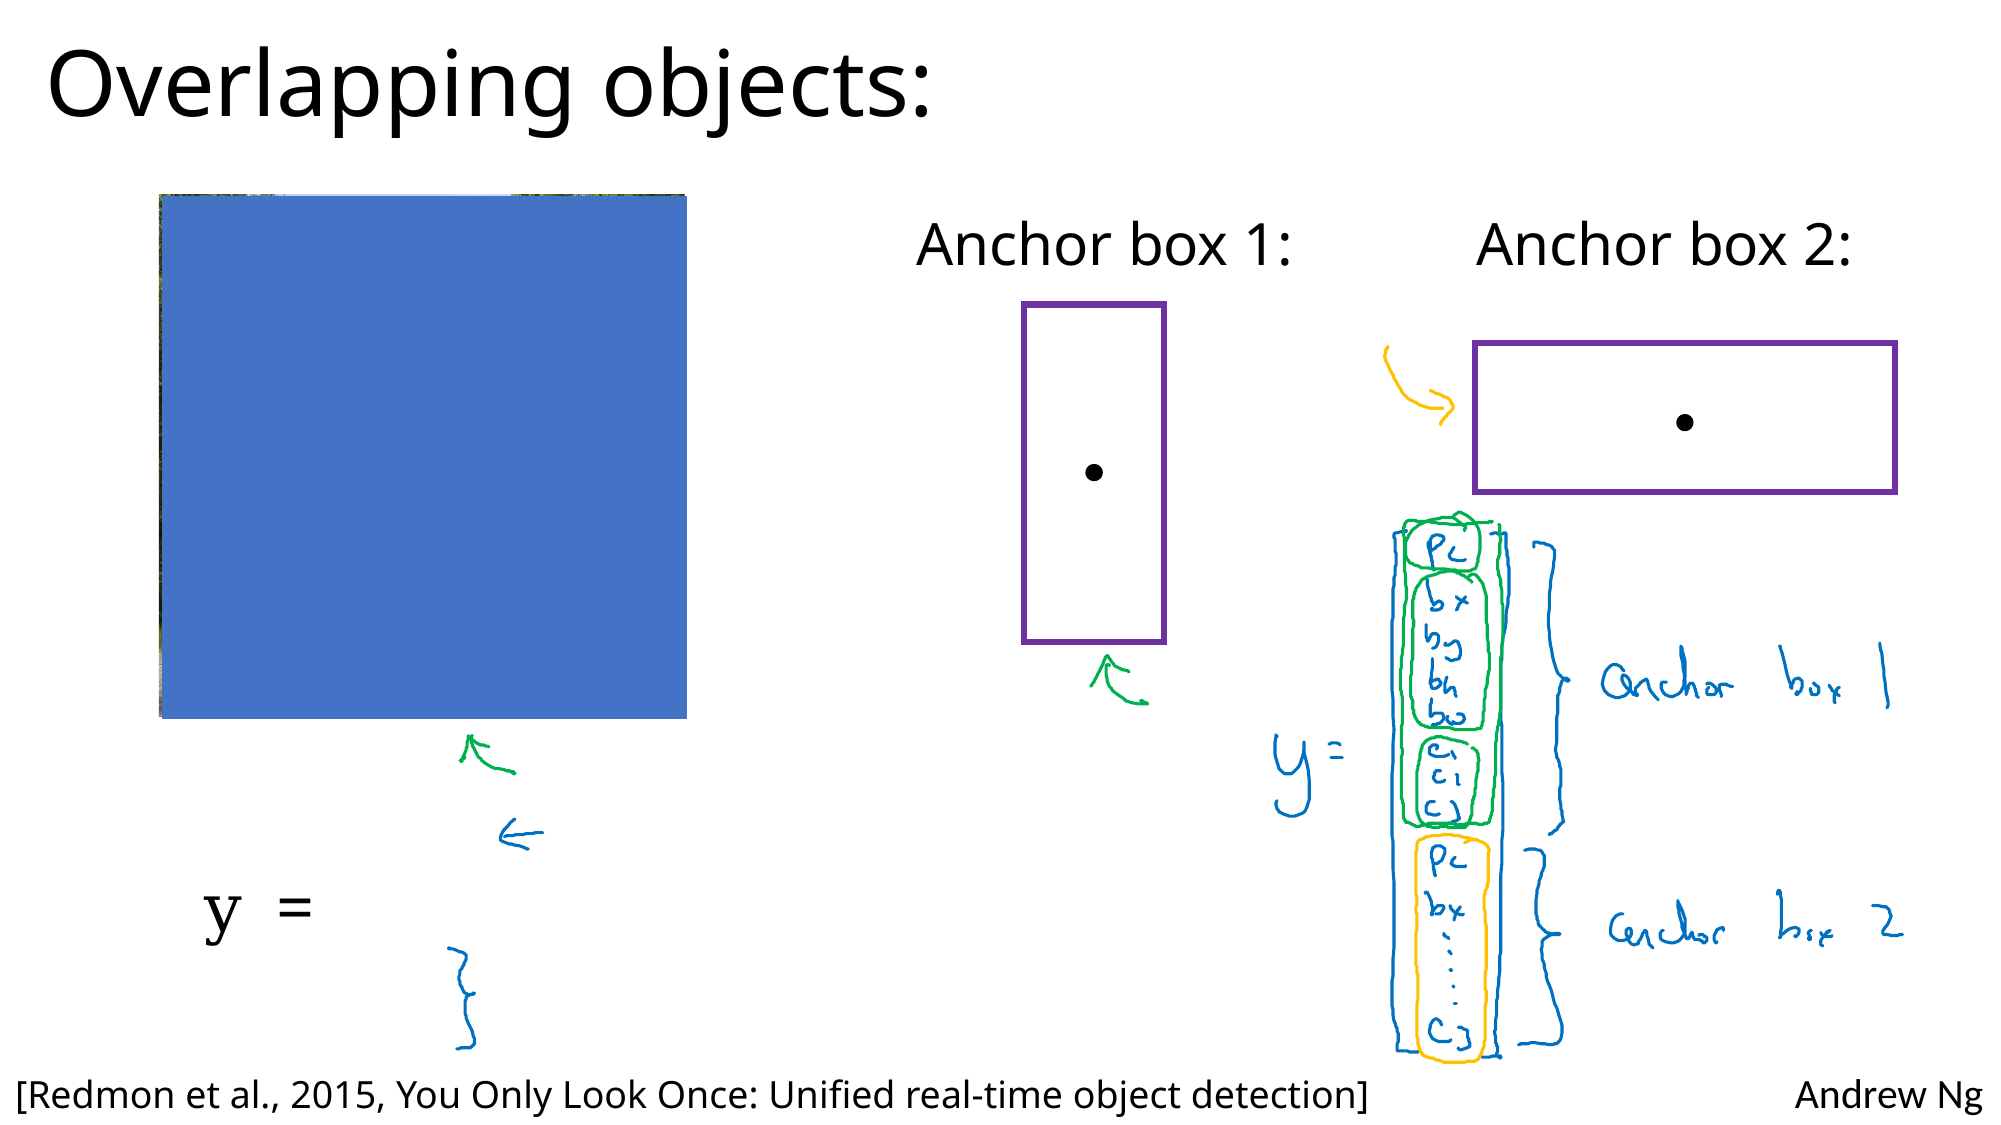

# Overlapping objects:
| | | |
| --- | --- | --- |
| | | |
| | | |
Anchor box 1:
Anchor box 2:
y =
[Redmon et al., 2015, You Only Look Once: Unified real-time object detection]